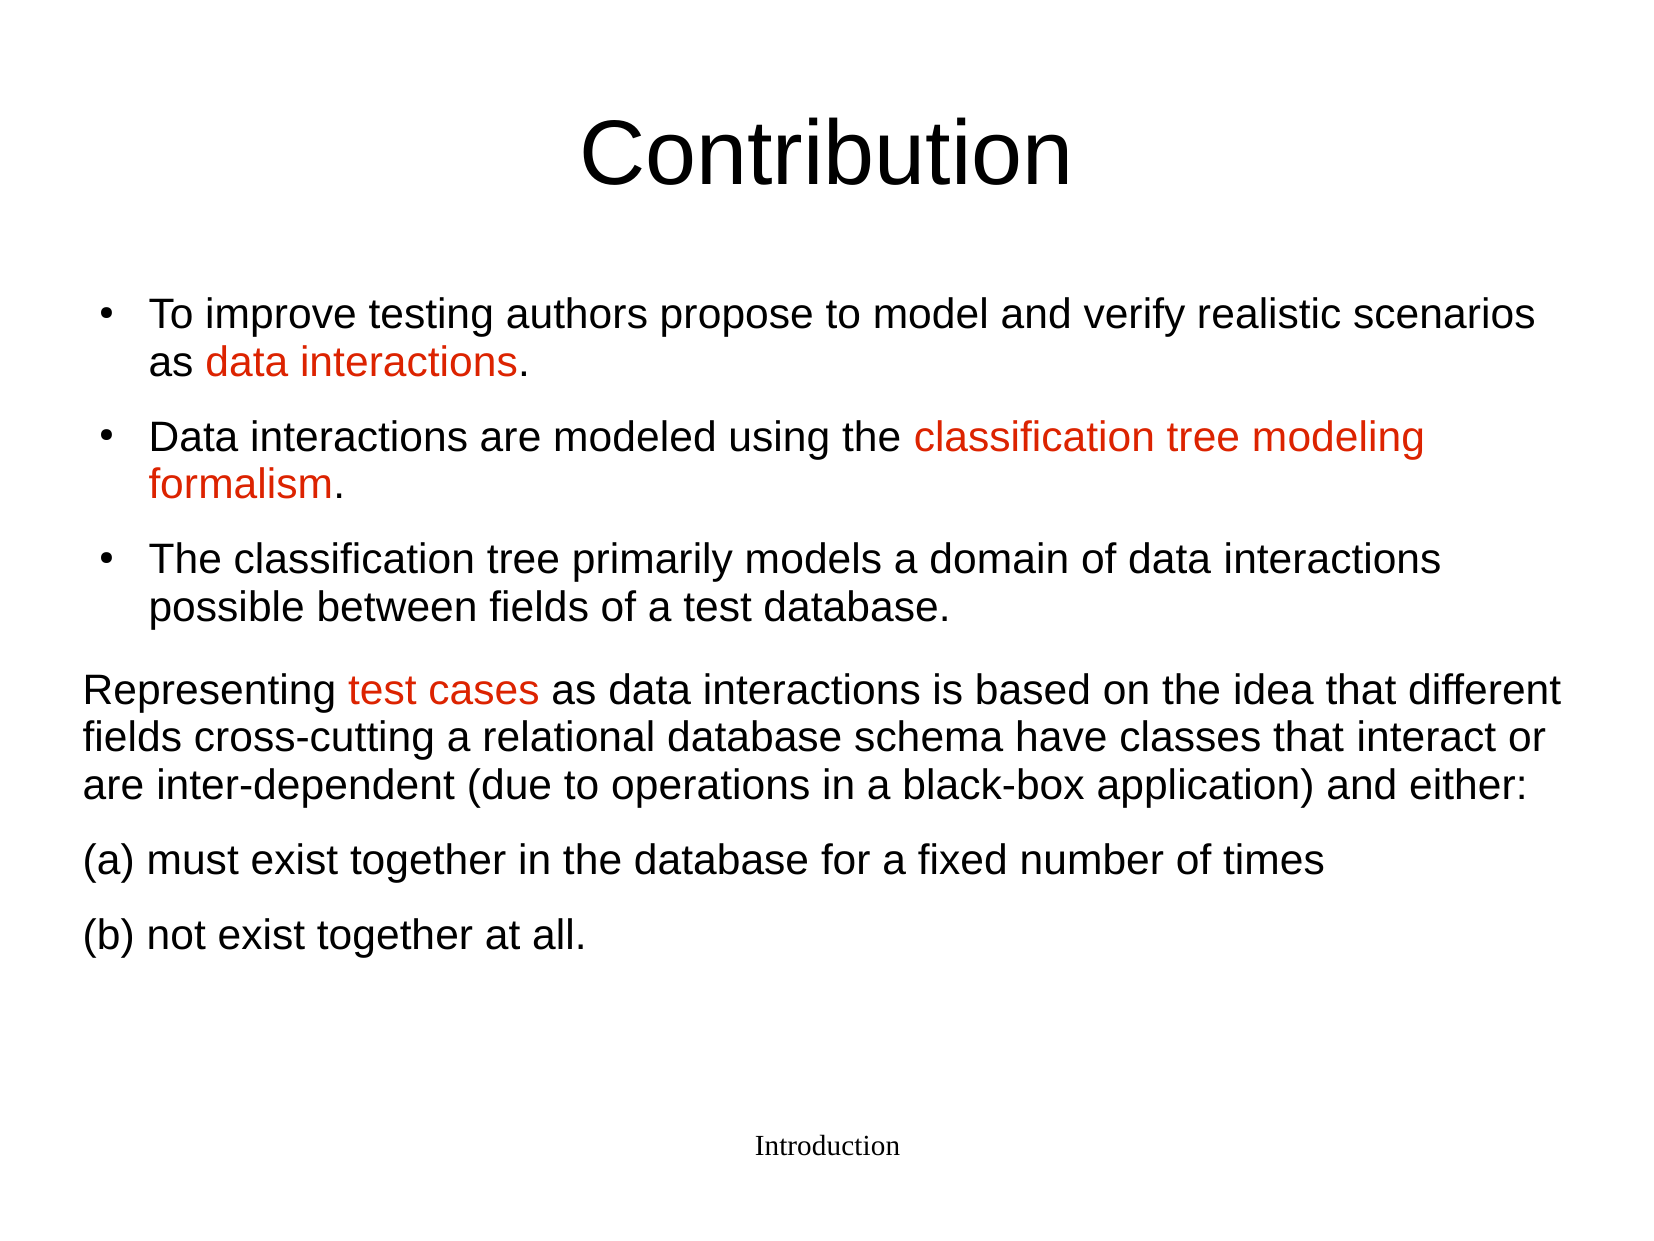

# Contribution
To improve testing authors propose to model and verify realistic scenarios as data interactions.
Data interactions are modeled using the classification tree modeling formalism.
The classification tree primarily models a domain of data interactions possible between fields of a test database.
Representing test cases as data interactions is based on the idea that different fields cross-cutting a relational database schema have classes that interact or are inter-dependent (due to operations in a black-box application) and either:
(a) must exist together in the database for a fixed number of times
(b) not exist together at all.
Introduction